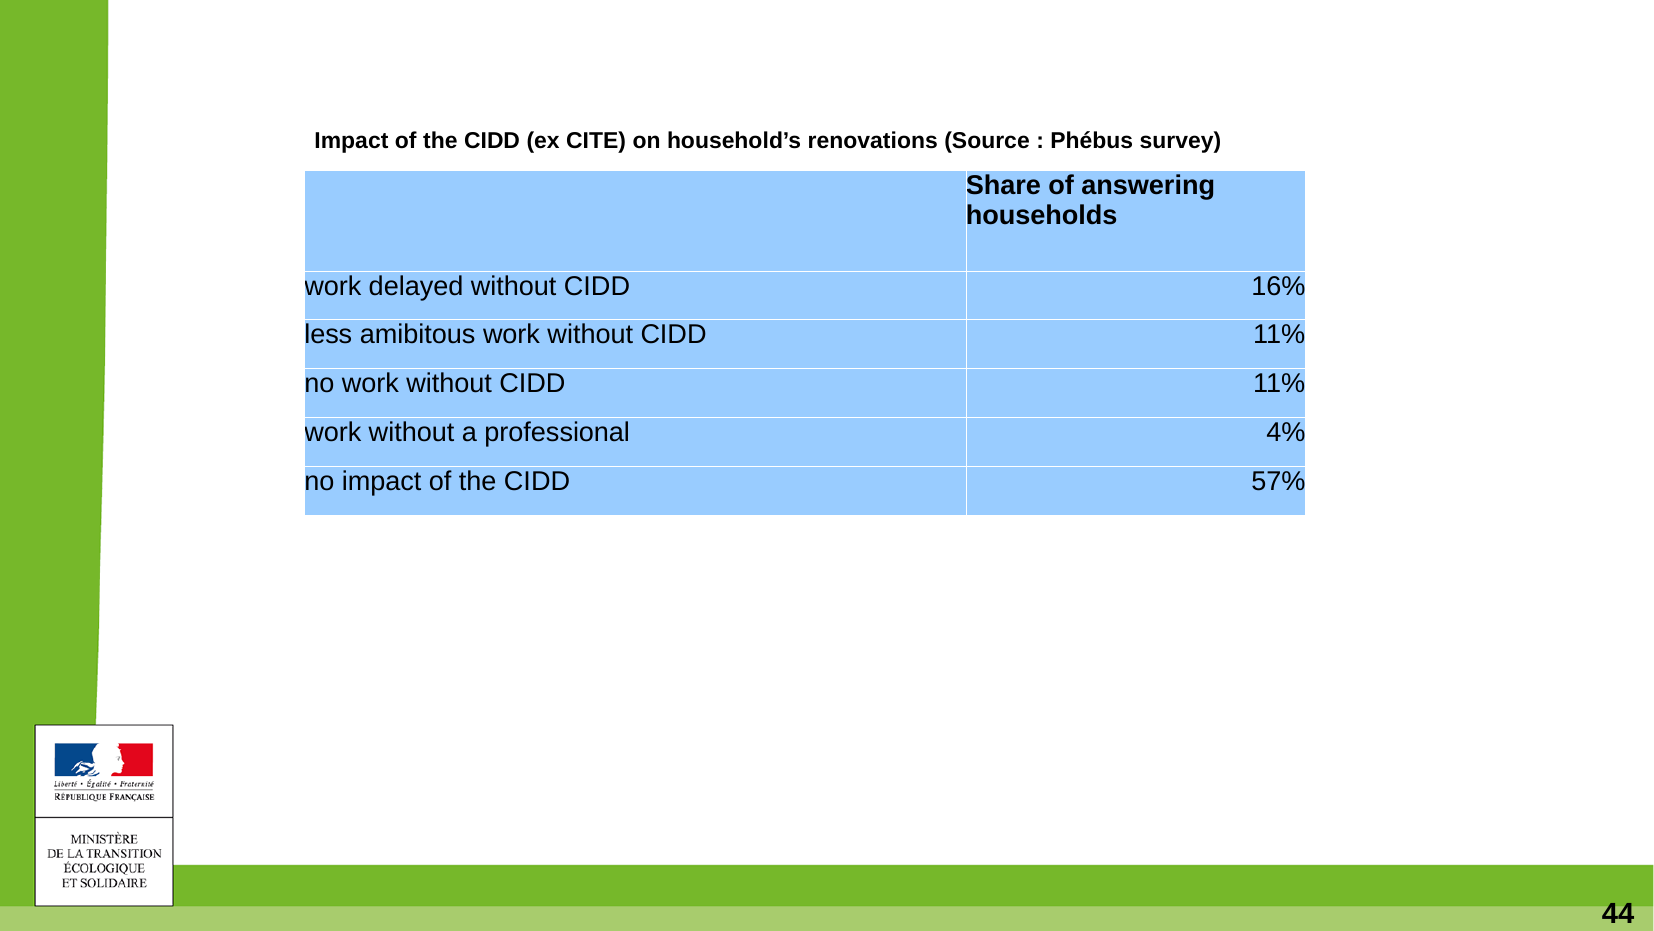

Impact of the CIDD (ex CITE) on household’s renovations (Source : Phébus survey)
| | Share of answering households |
| --- | --- |
| work delayed without CIDD | 16% |
| less amibitous work without CIDD | 11% |
| no work without CIDD | 11% |
| work without a professional | 4% |
| no impact of the CIDD | 57% |